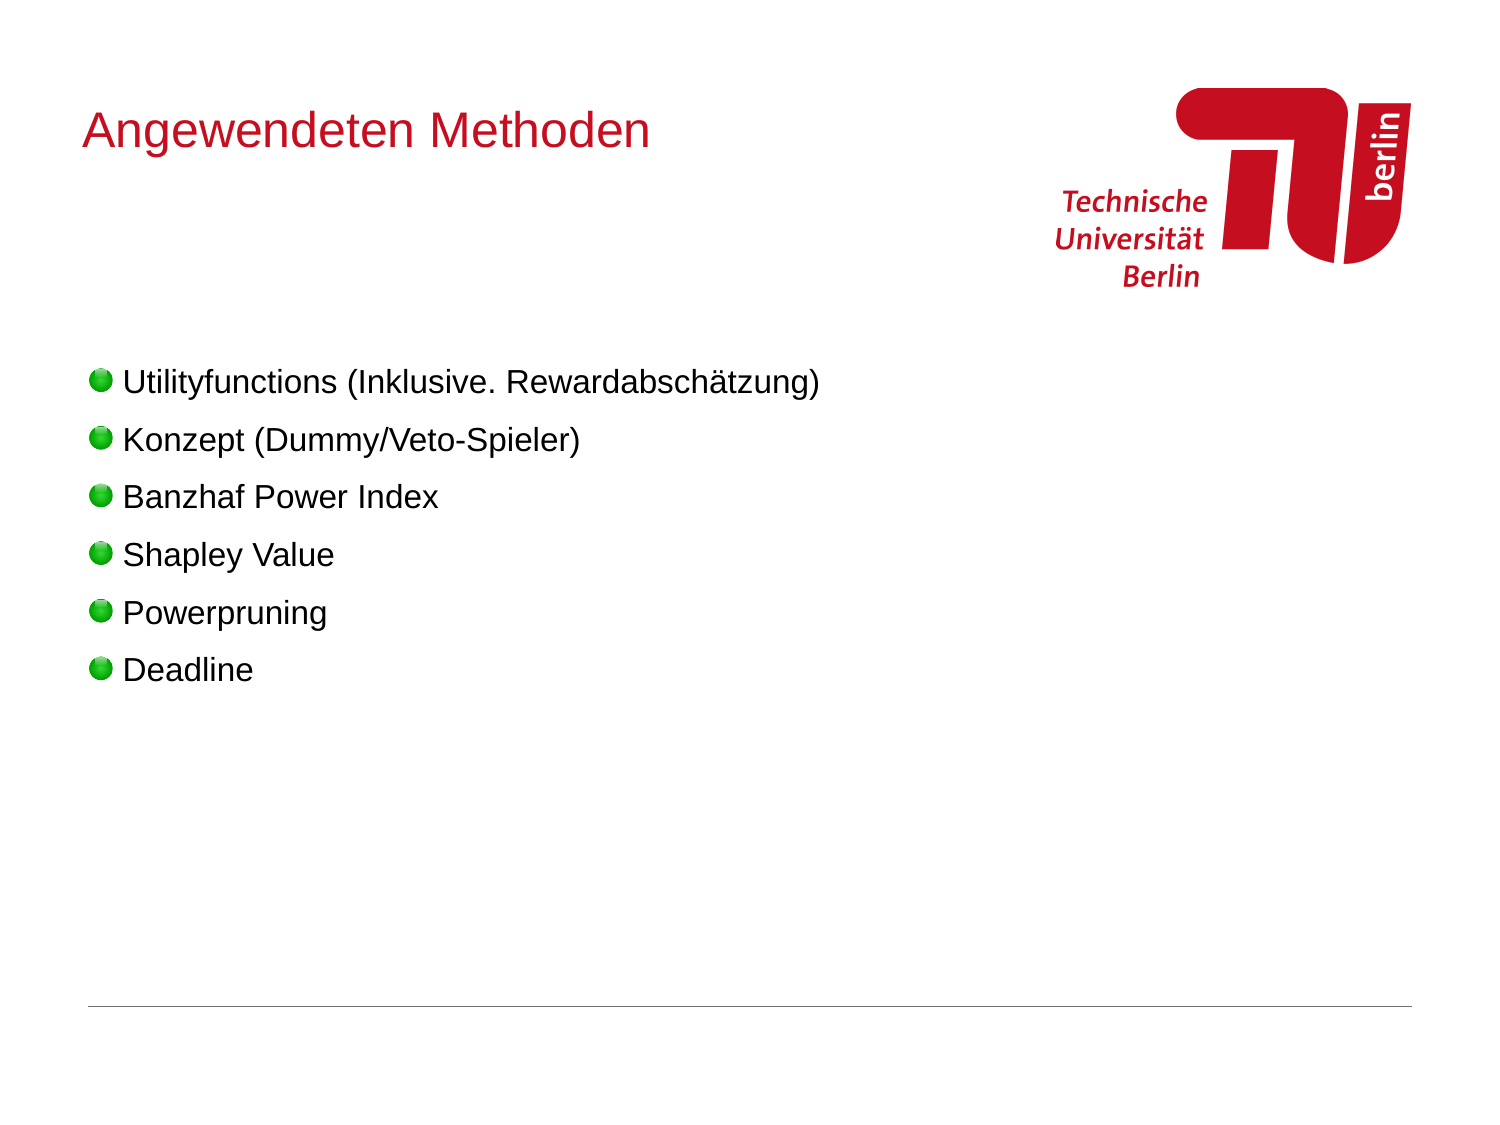

# Angewendeten Methoden
 Utilityfunctions (Inklusive. Rewardabschätzung)
 Konzept (Dummy/Veto-Spieler)
 Banzhaf Power Index
 Shapley Value
 Powerpruning
 Deadline